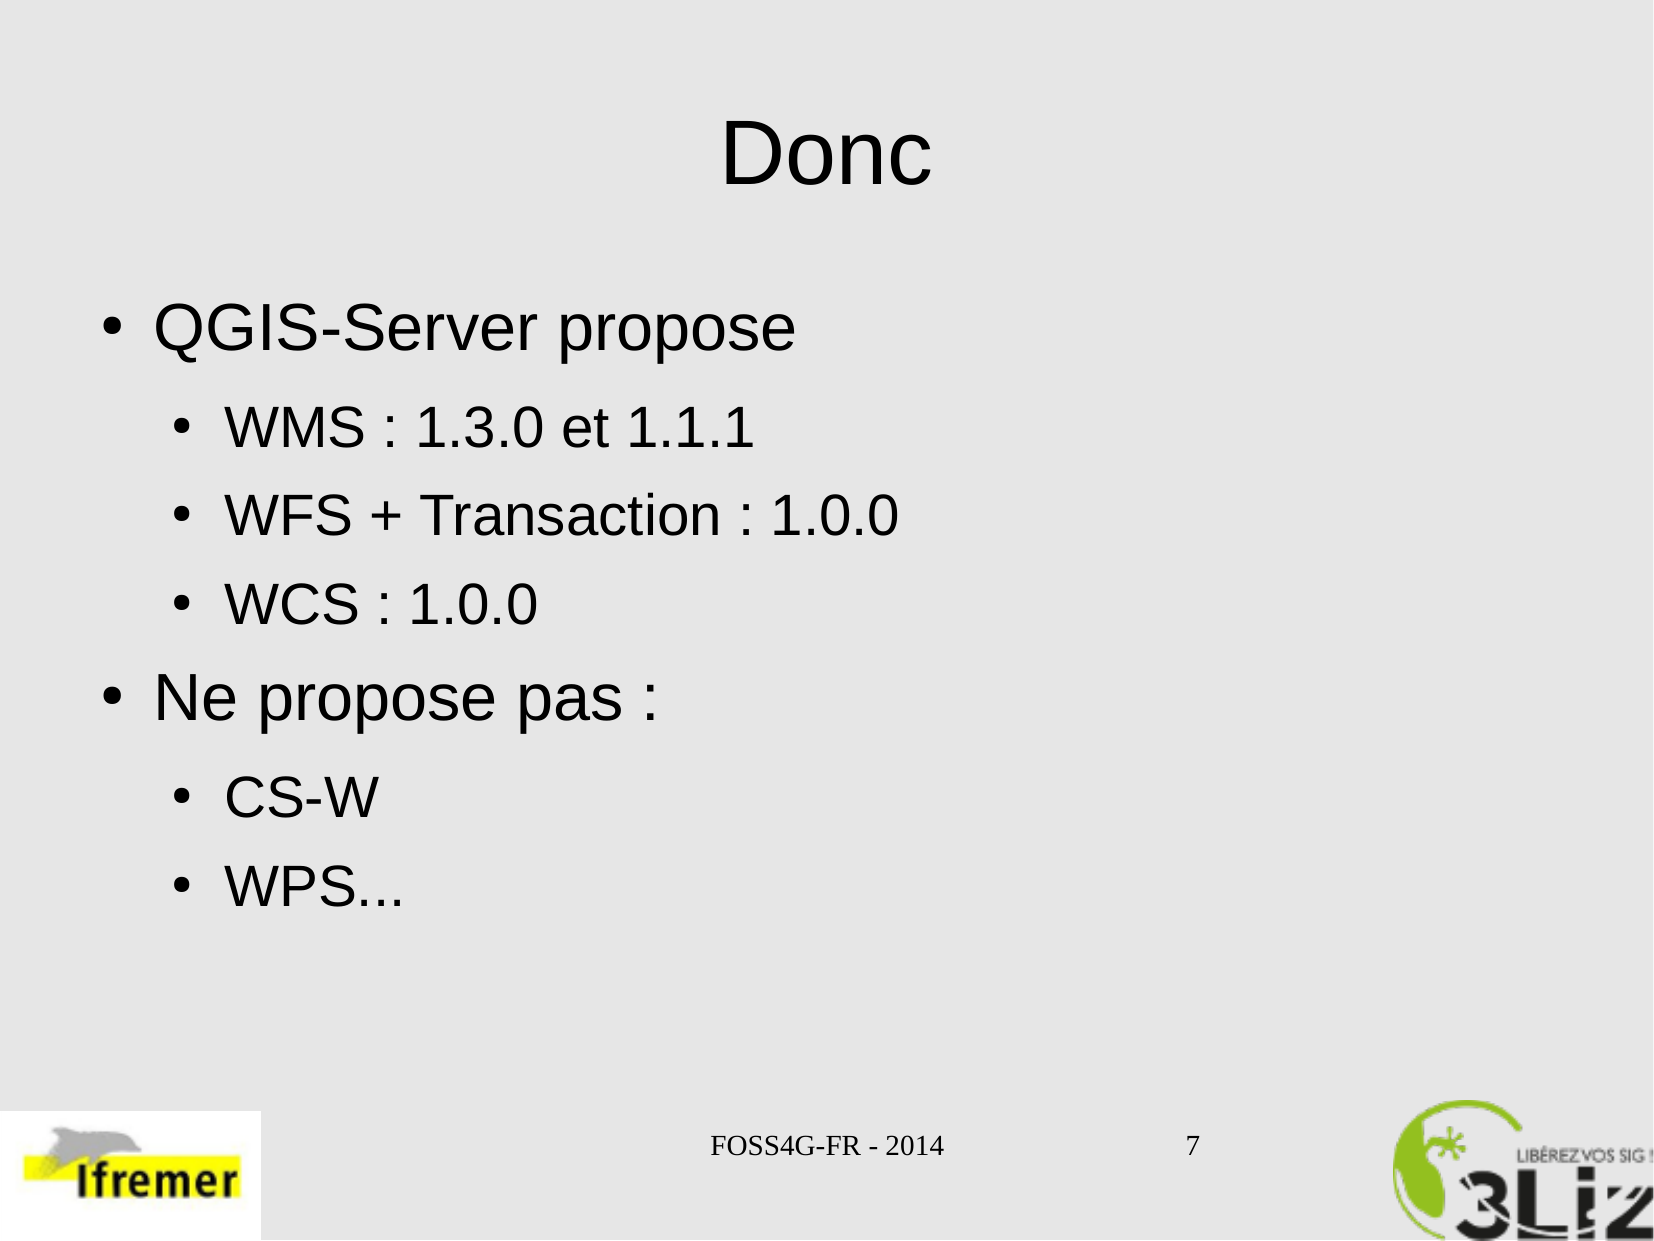

# Donc
QGIS-Server propose
WMS : 1.3.0 et 1.1.1
WFS + Transaction : 1.0.0
WCS : 1.0.0
Ne propose pas :
CS-W
WPS...
FOSS4G-FR - 2014
7